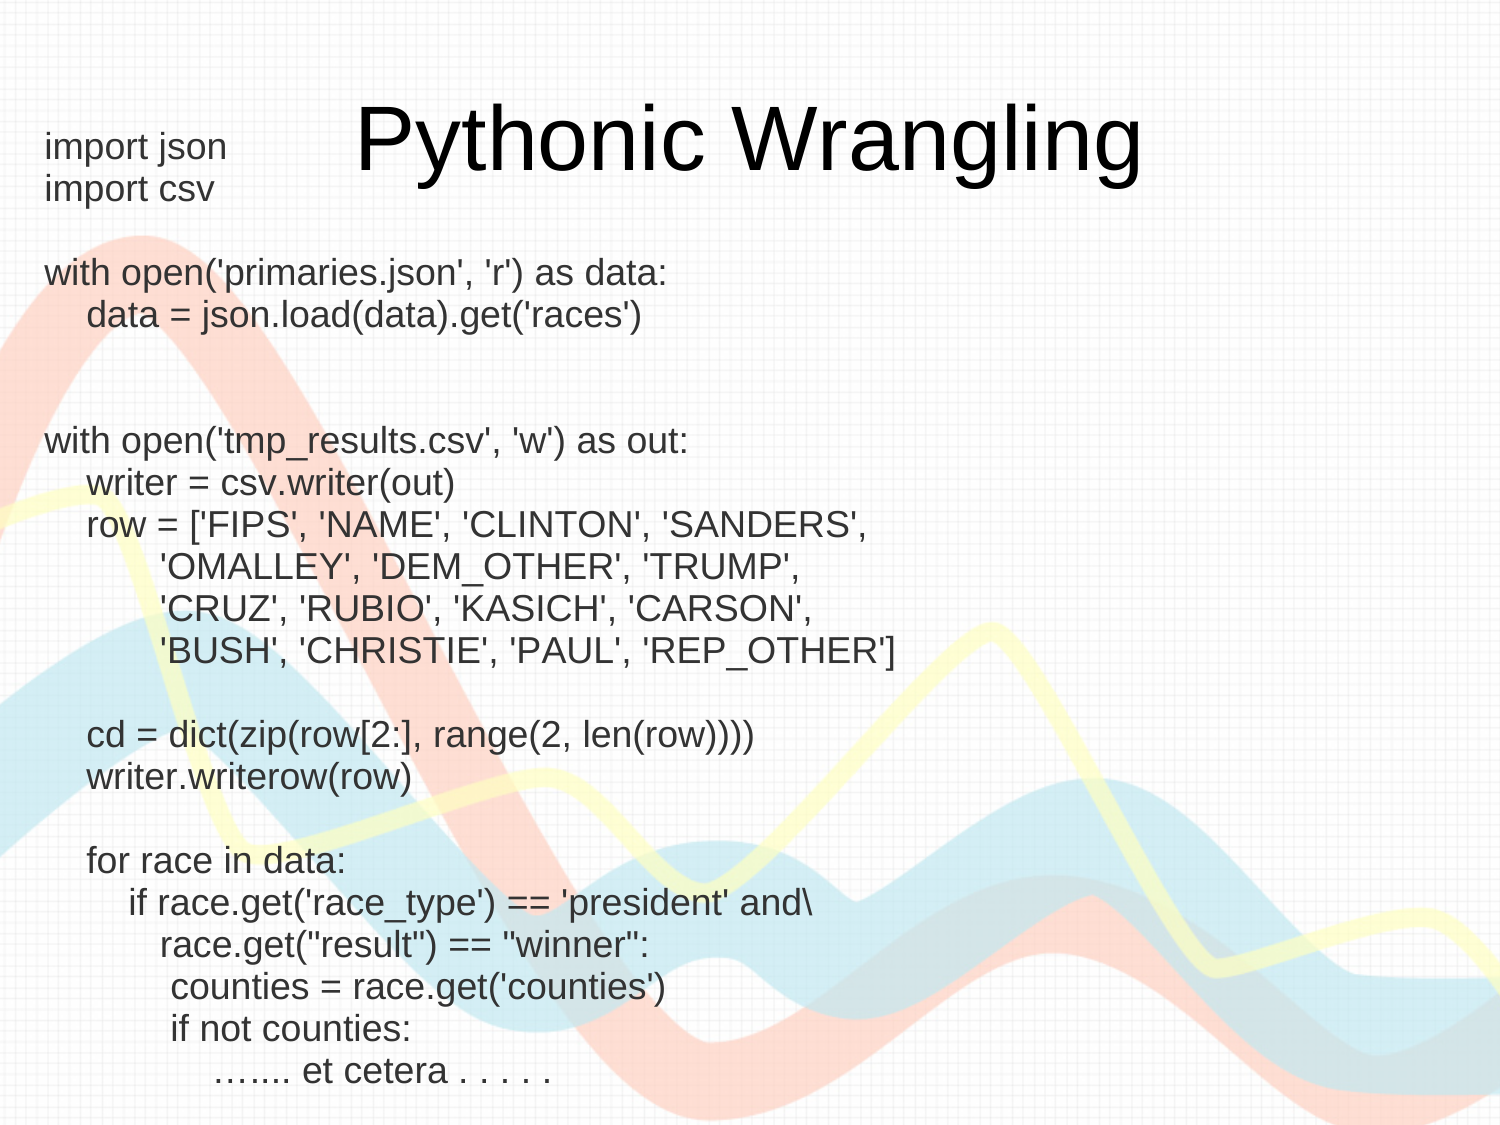

# Pythonic Wrangling
import json
import csv
with open('primaries.json', 'r') as data:
 data = json.load(data).get('races')
with open('tmp_results.csv', 'w') as out:
 writer = csv.writer(out)
 row = ['FIPS', 'NAME', 'CLINTON', 'SANDERS',
 'OMALLEY', 'DEM_OTHER', 'TRUMP',
 'CRUZ', 'RUBIO', 'KASICH', 'CARSON',
 'BUSH', 'CHRISTIE', 'PAUL', 'REP_OTHER']
 cd = dict(zip(row[2:], range(2, len(row))))
 writer.writerow(row)
 for race in data:
 if race.get('race_type') == 'president' and\
 race.get("result") == "winner":
 counties = race.get('counties')
 if not counties:
 ….... et cetera . . . . .